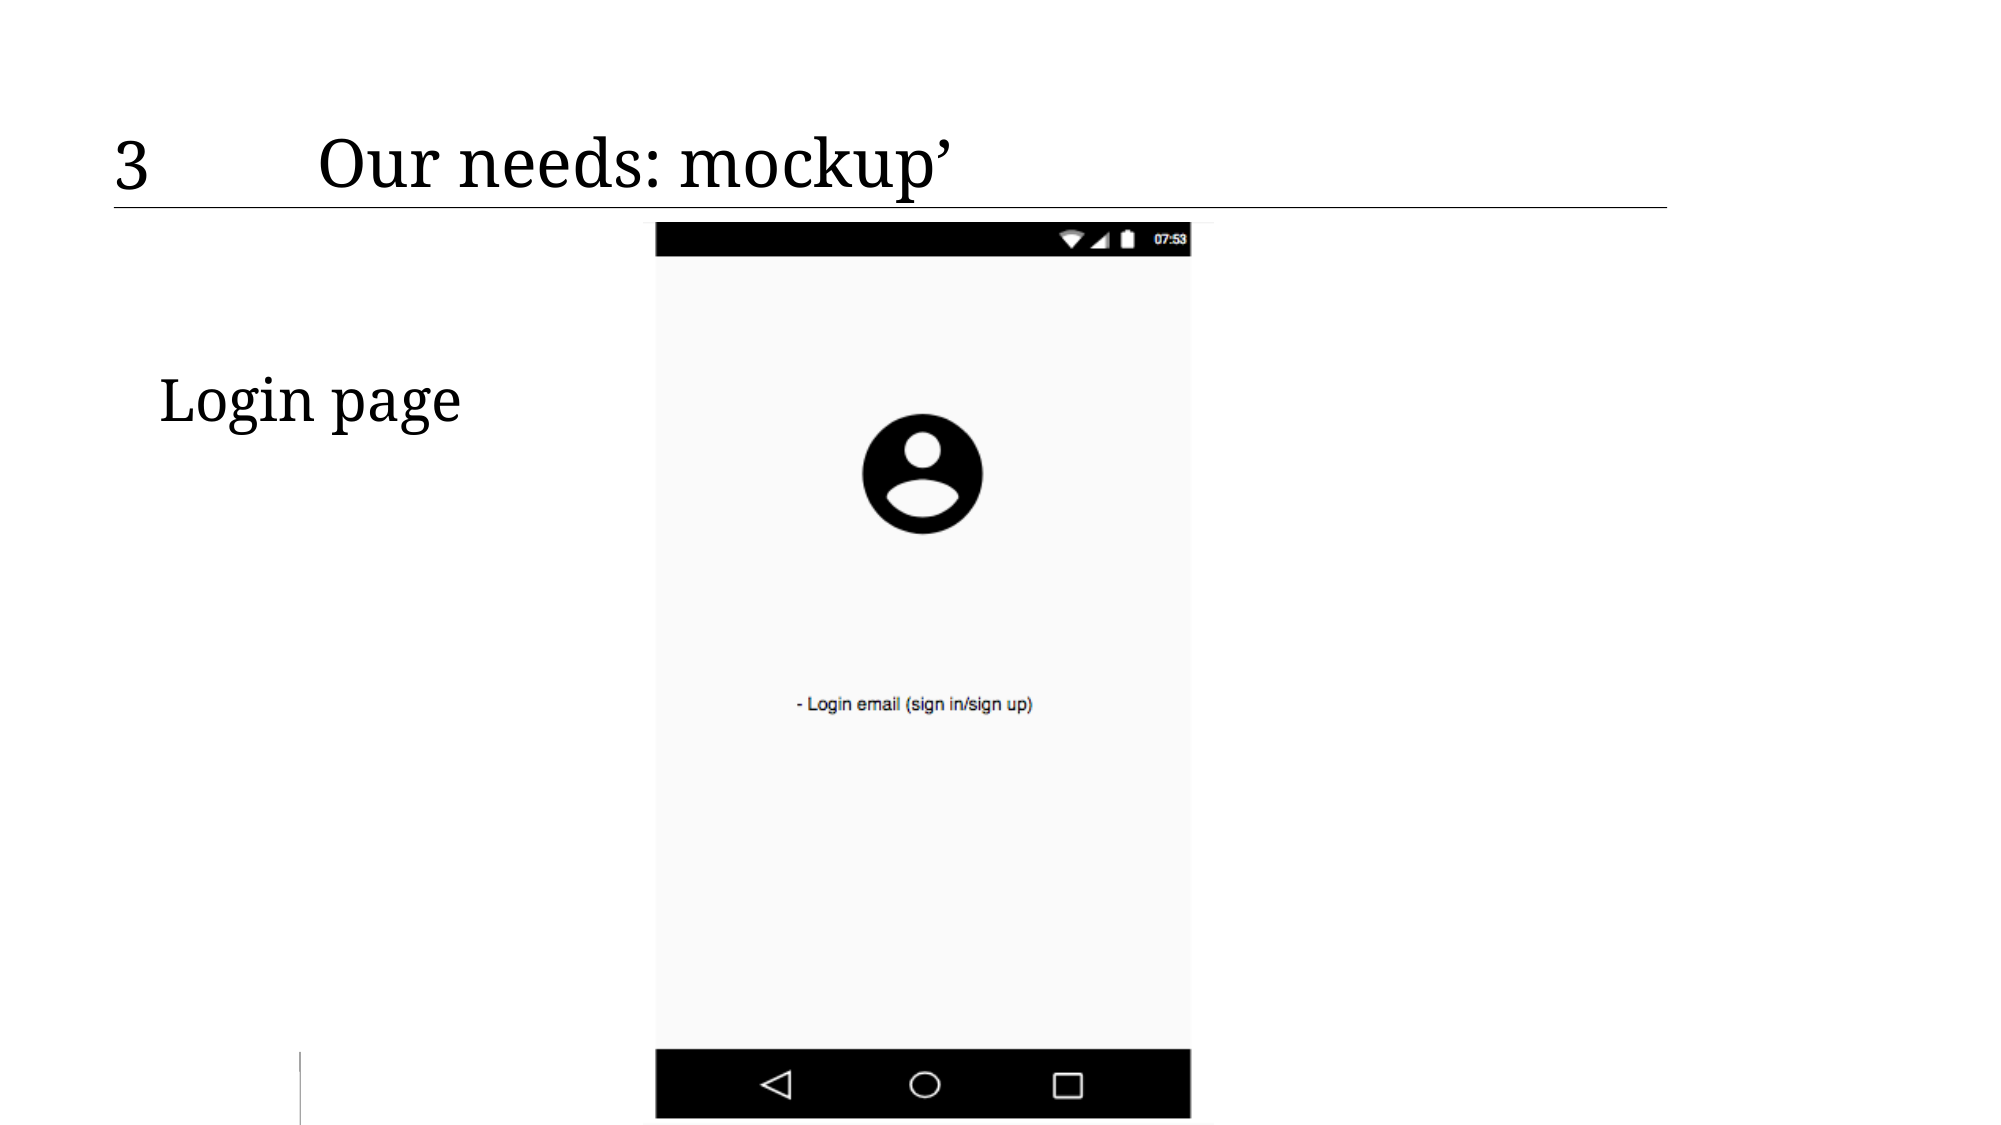

# Our needs: mockup’
3
Login page